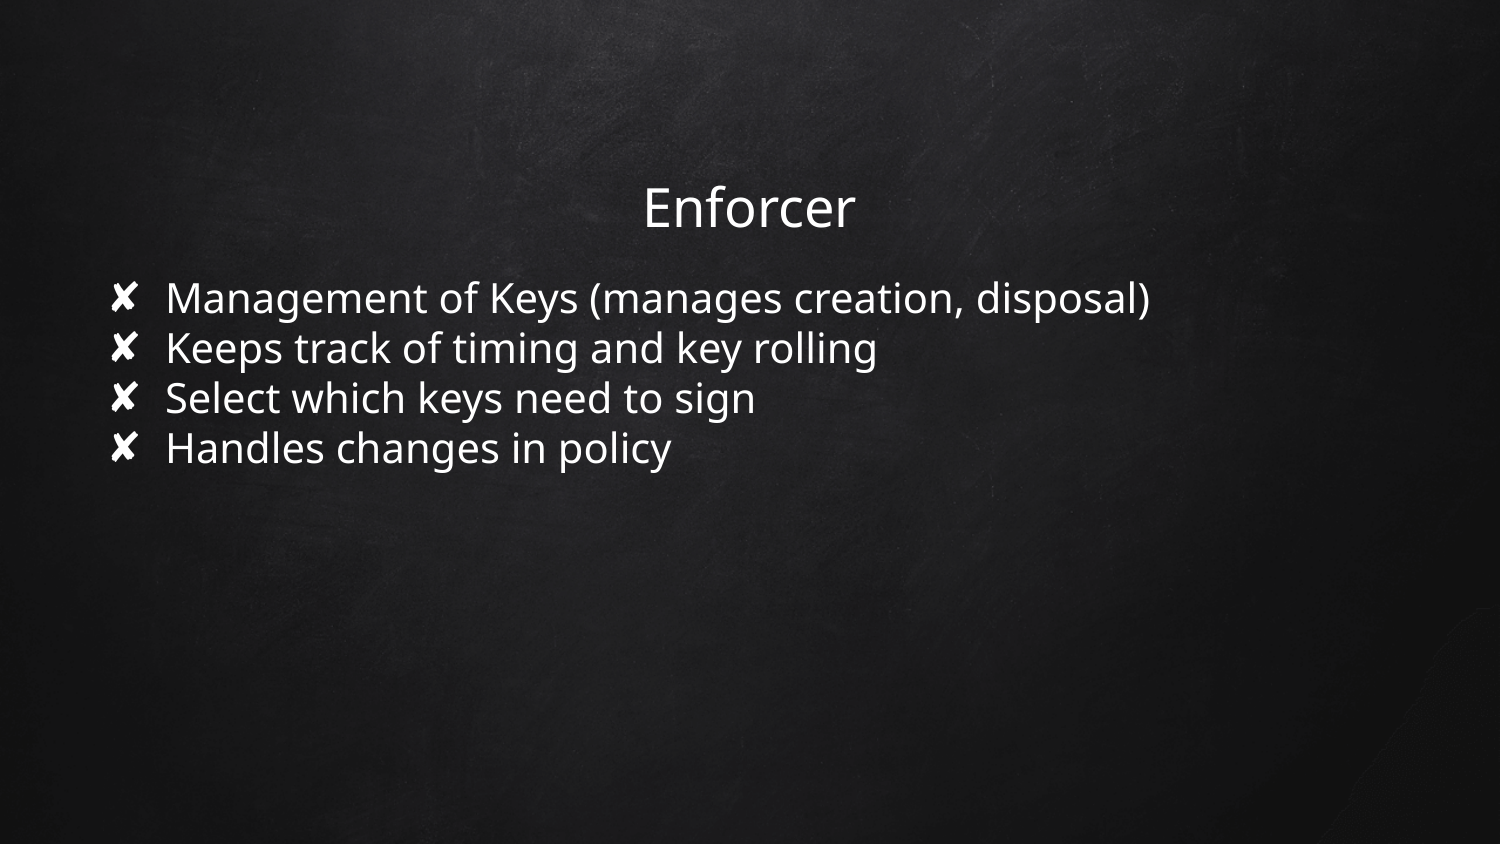

# Enforcer
Management of Keys (manages creation, disposal)
Keeps track of timing and key rolling
Select which keys need to sign
Handles changes in policy